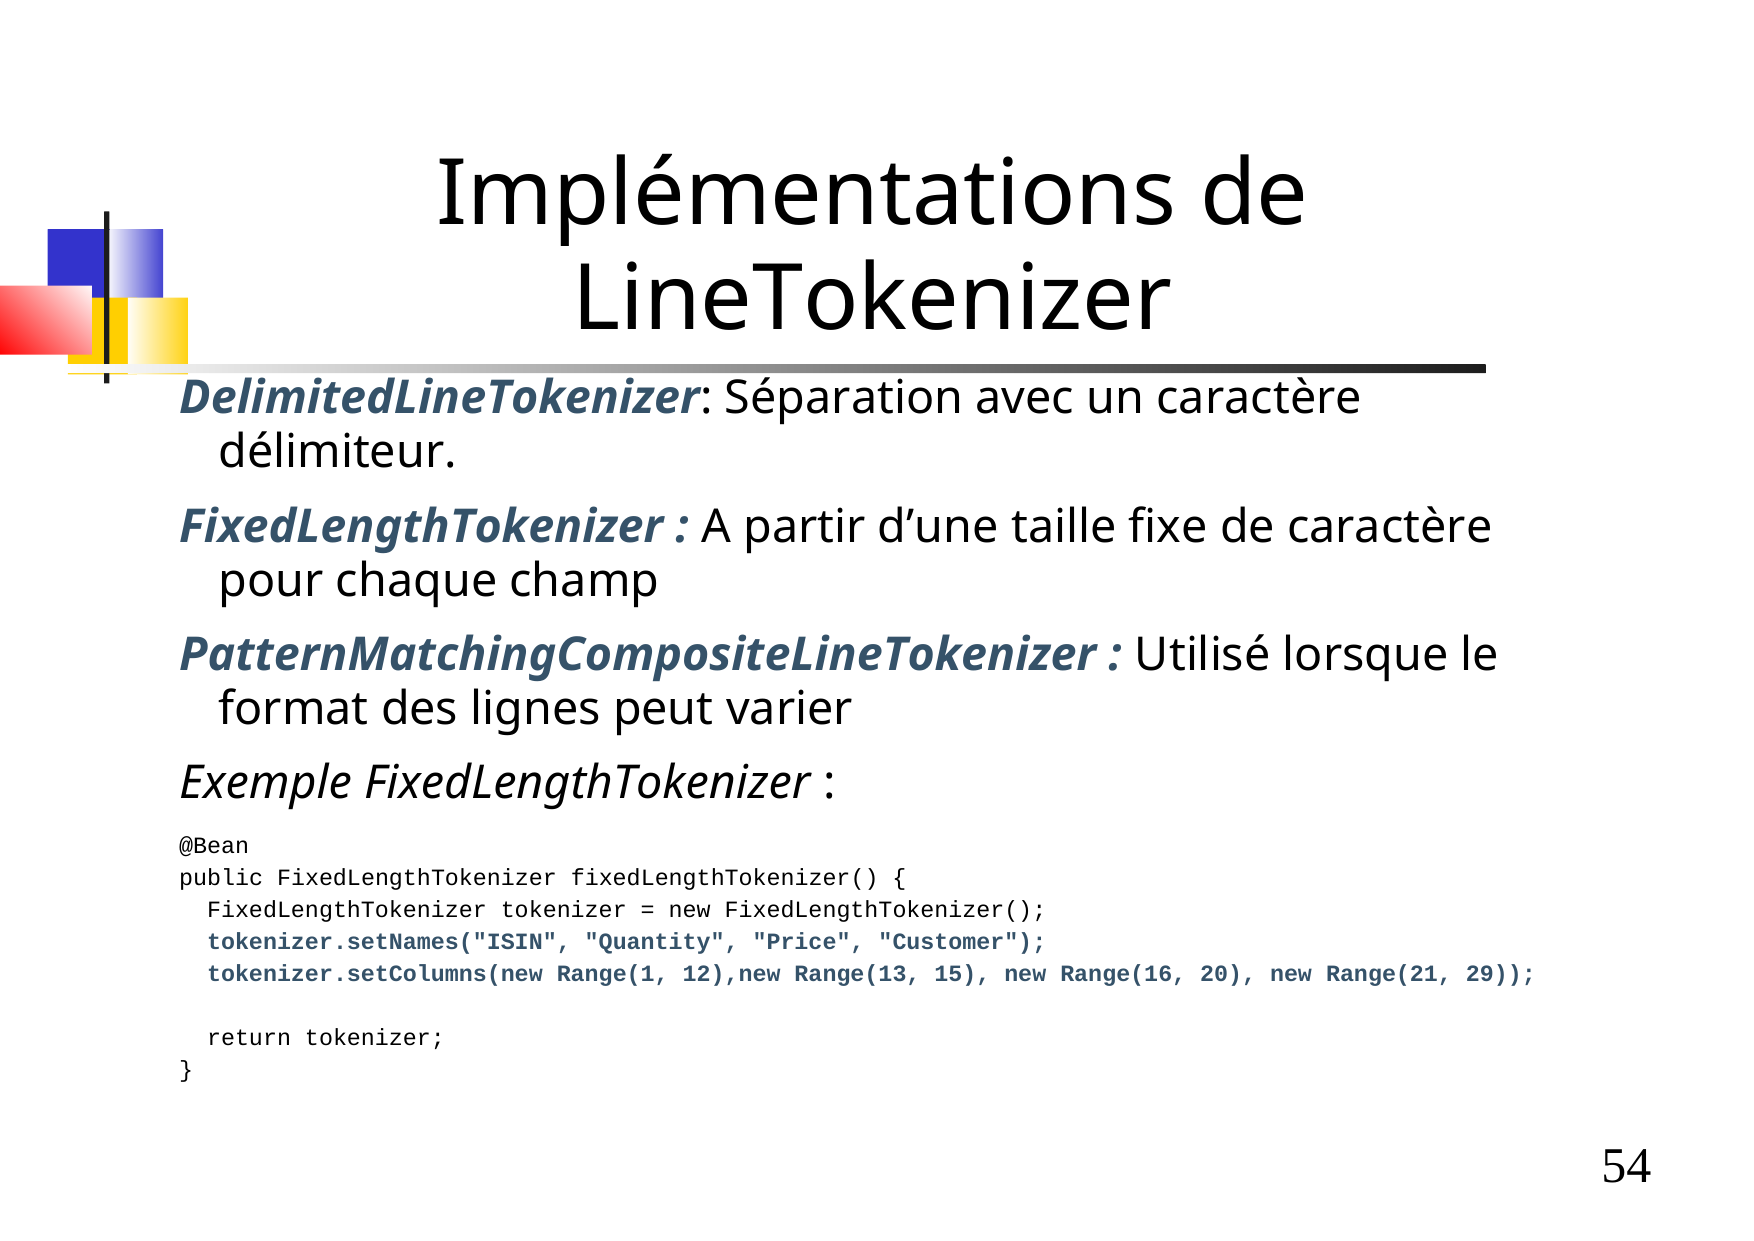

# Implémentations de LineTokenizer
DelimitedLineTokenizer: Séparation avec un caractère délimiteur.
FixedLengthTokenizer : A partir d’une taille fixe de caractère pour chaque champ
PatternMatchingCompositeLineTokenizer : Utilisé lorsque le format des lignes peut varier
Exemple FixedLengthTokenizer :
@Bean
public FixedLengthTokenizer fixedLengthTokenizer() {
 FixedLengthTokenizer tokenizer = new FixedLengthTokenizer();
 tokenizer.setNames("ISIN", "Quantity", "Price", "Customer");
 tokenizer.setColumns(new Range(1, 12),new Range(13, 15), new Range(16, 20), new Range(21, 29));
 return tokenizer;
}